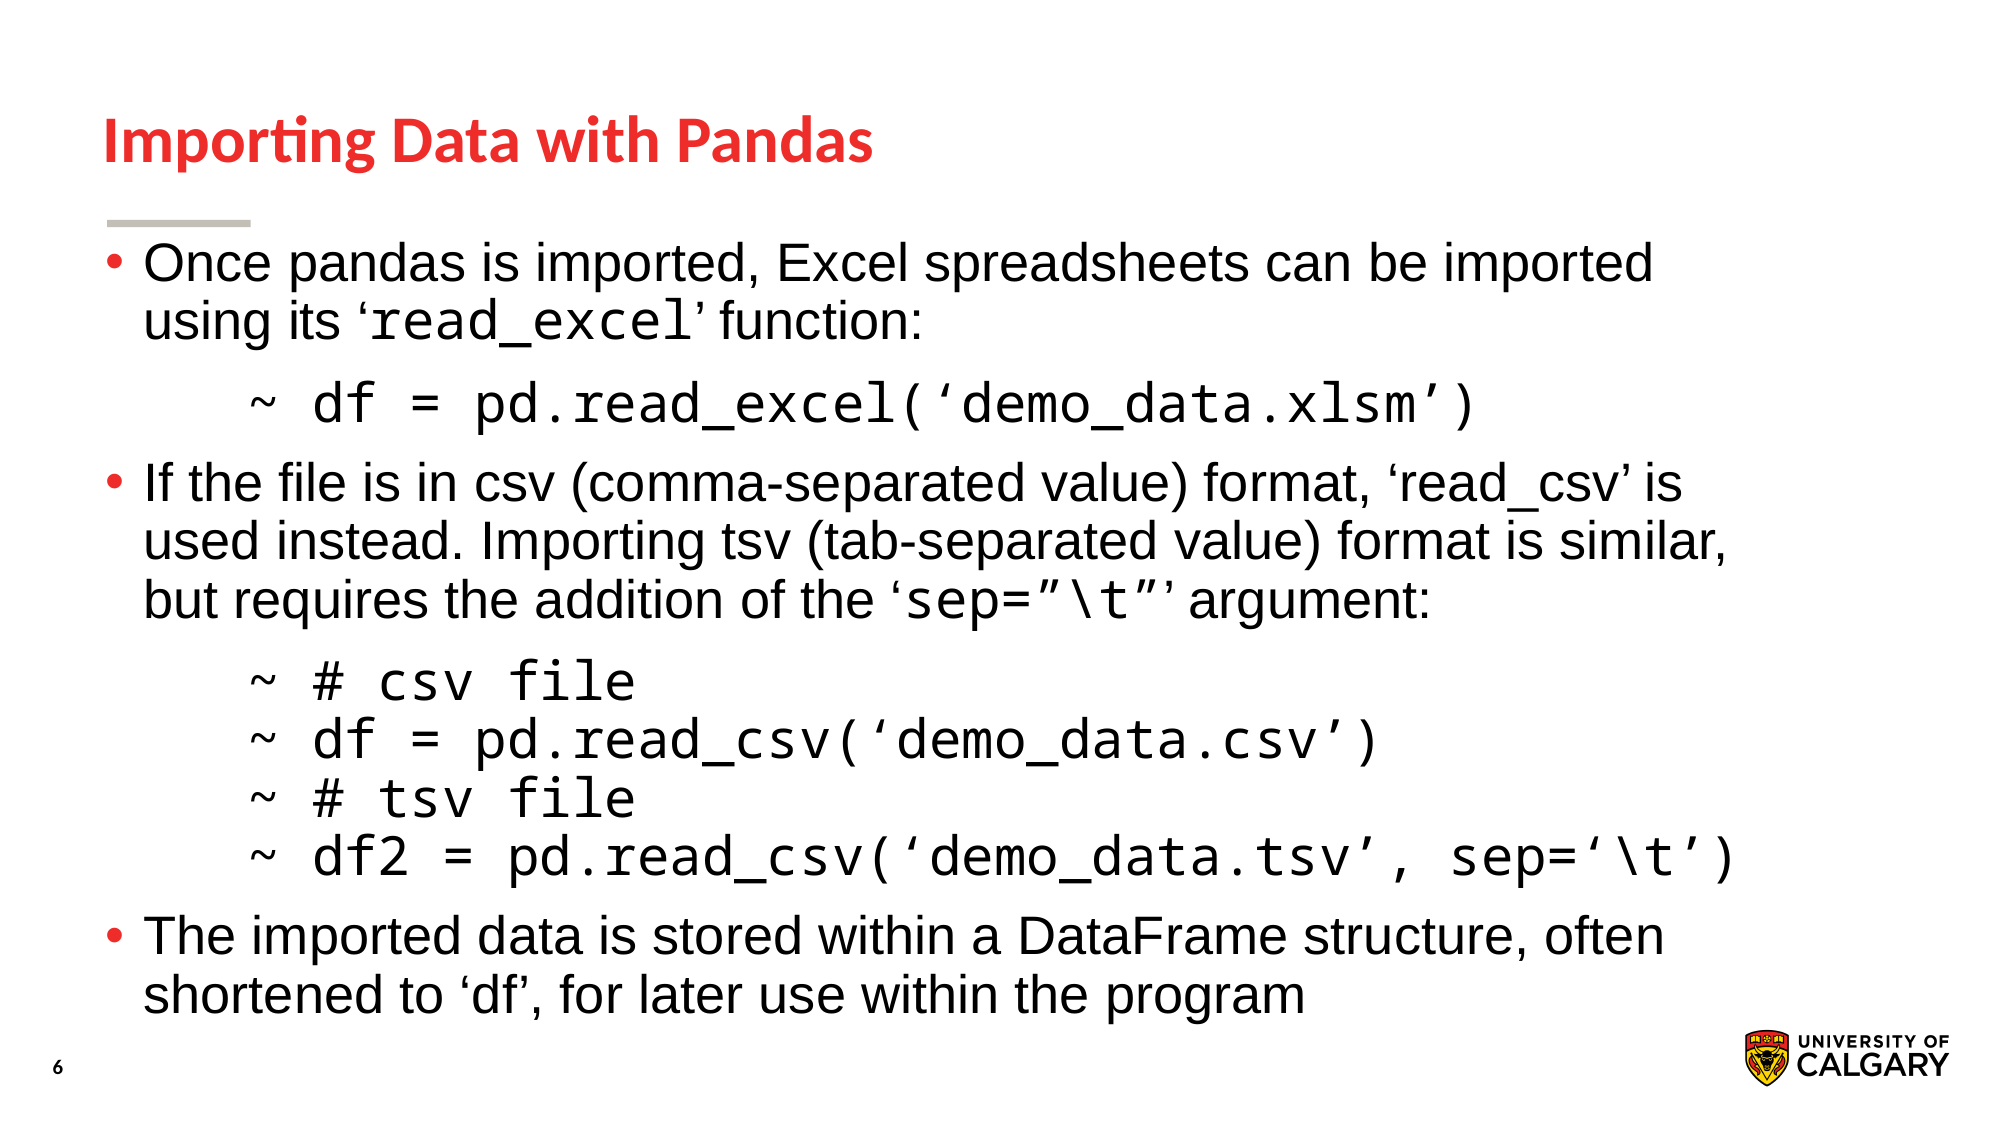

# Importing Data with Pandas
Once pandas is imported, Excel spreadsheets can be imported using its ‘read_excel’ function:
~ df = pd.read_excel(‘demo_data.xlsm’)
If the file is in csv (comma-separated value) format, ‘read_csv’ is used instead. Importing tsv (tab-separated value) format is similar, but requires the addition of the ‘sep=”\t”’ argument:
~ # csv file
~ df = pd.read_csv(‘demo_data.csv’)
~ # tsv file
~ df2 = pd.read_csv(‘demo_data.tsv’, sep=‘\t’)
The imported data is stored within a DataFrame structure, often shortened to ‘df’, for later use within the program